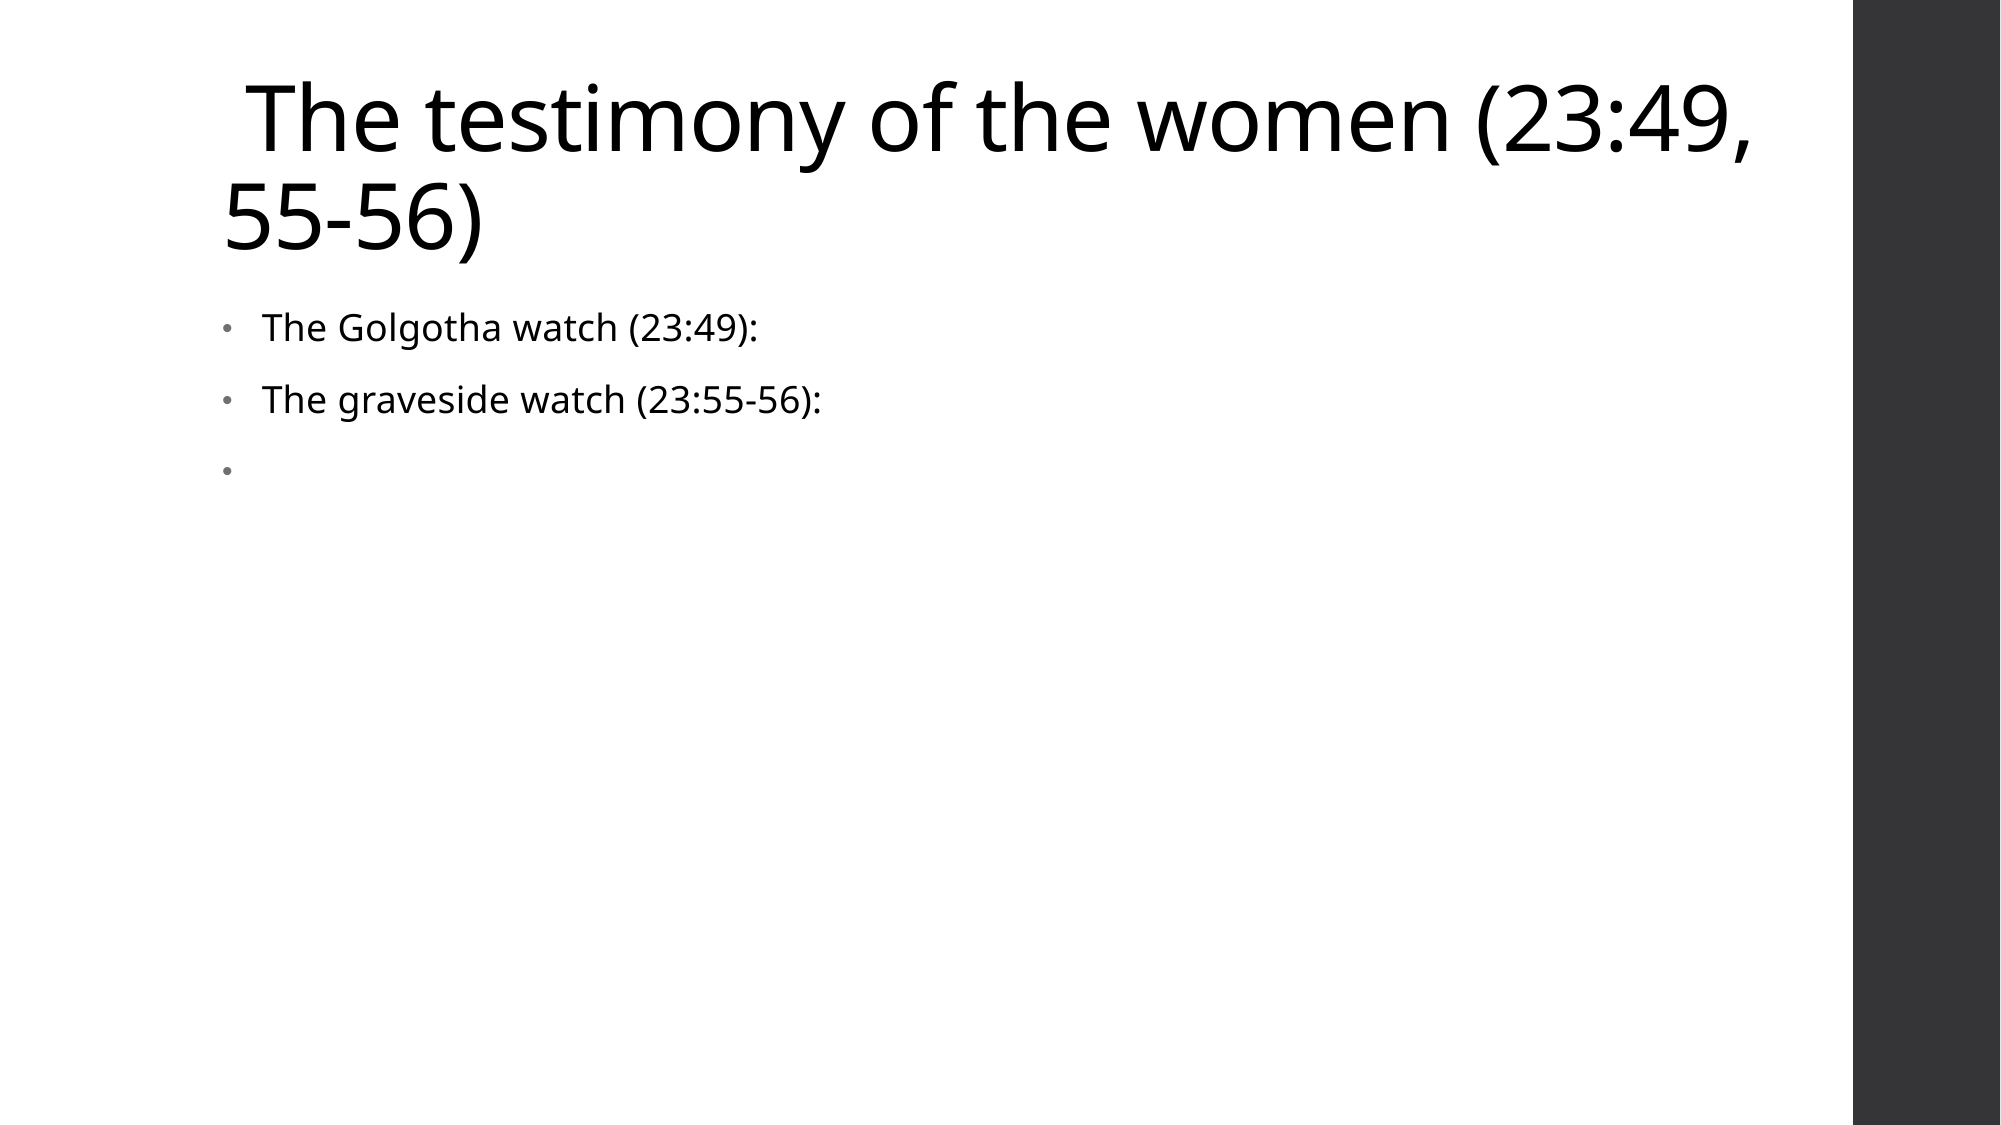

# The testimony of the women (23:49, 55-56)
 The Golgotha watch (23:49):
 The graveside watch (23:55-56):